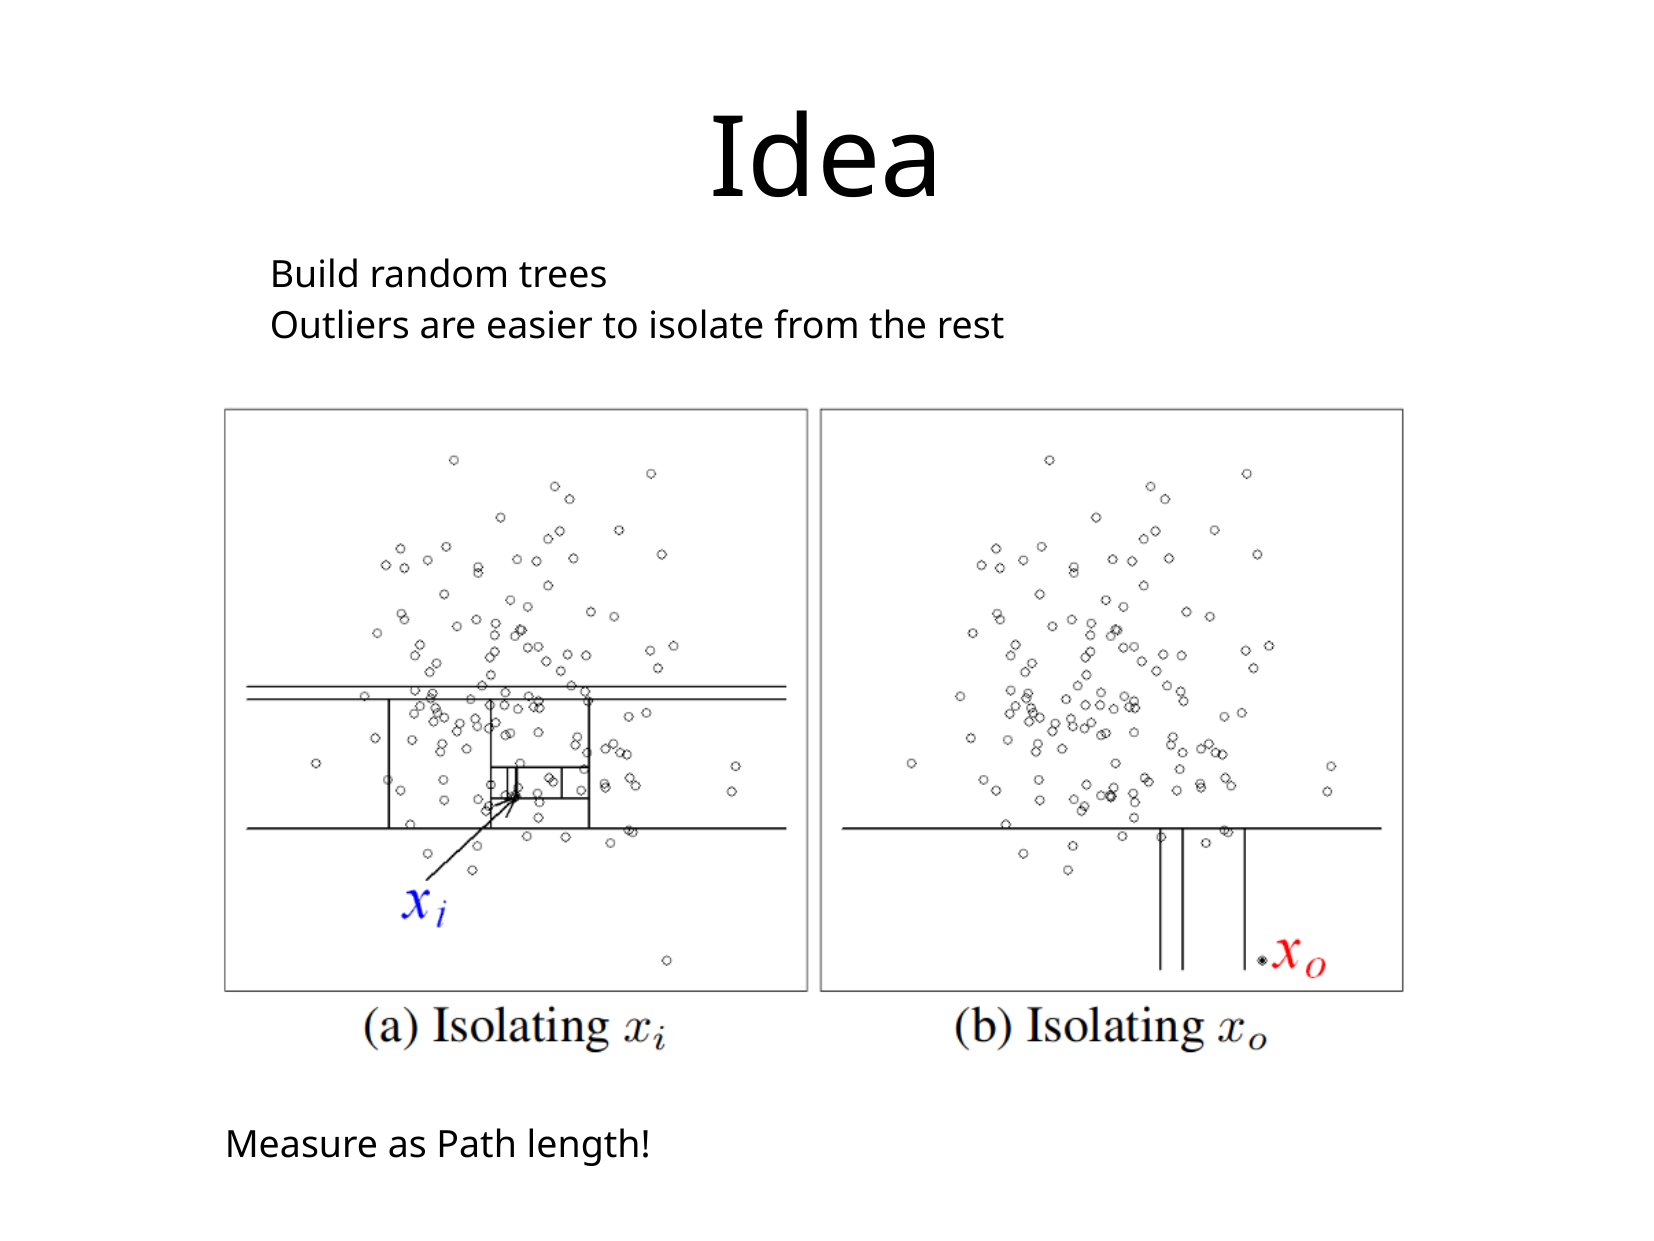

# Idea
Build random trees
Outliers are easier to isolate from the rest
Measure as Path length!